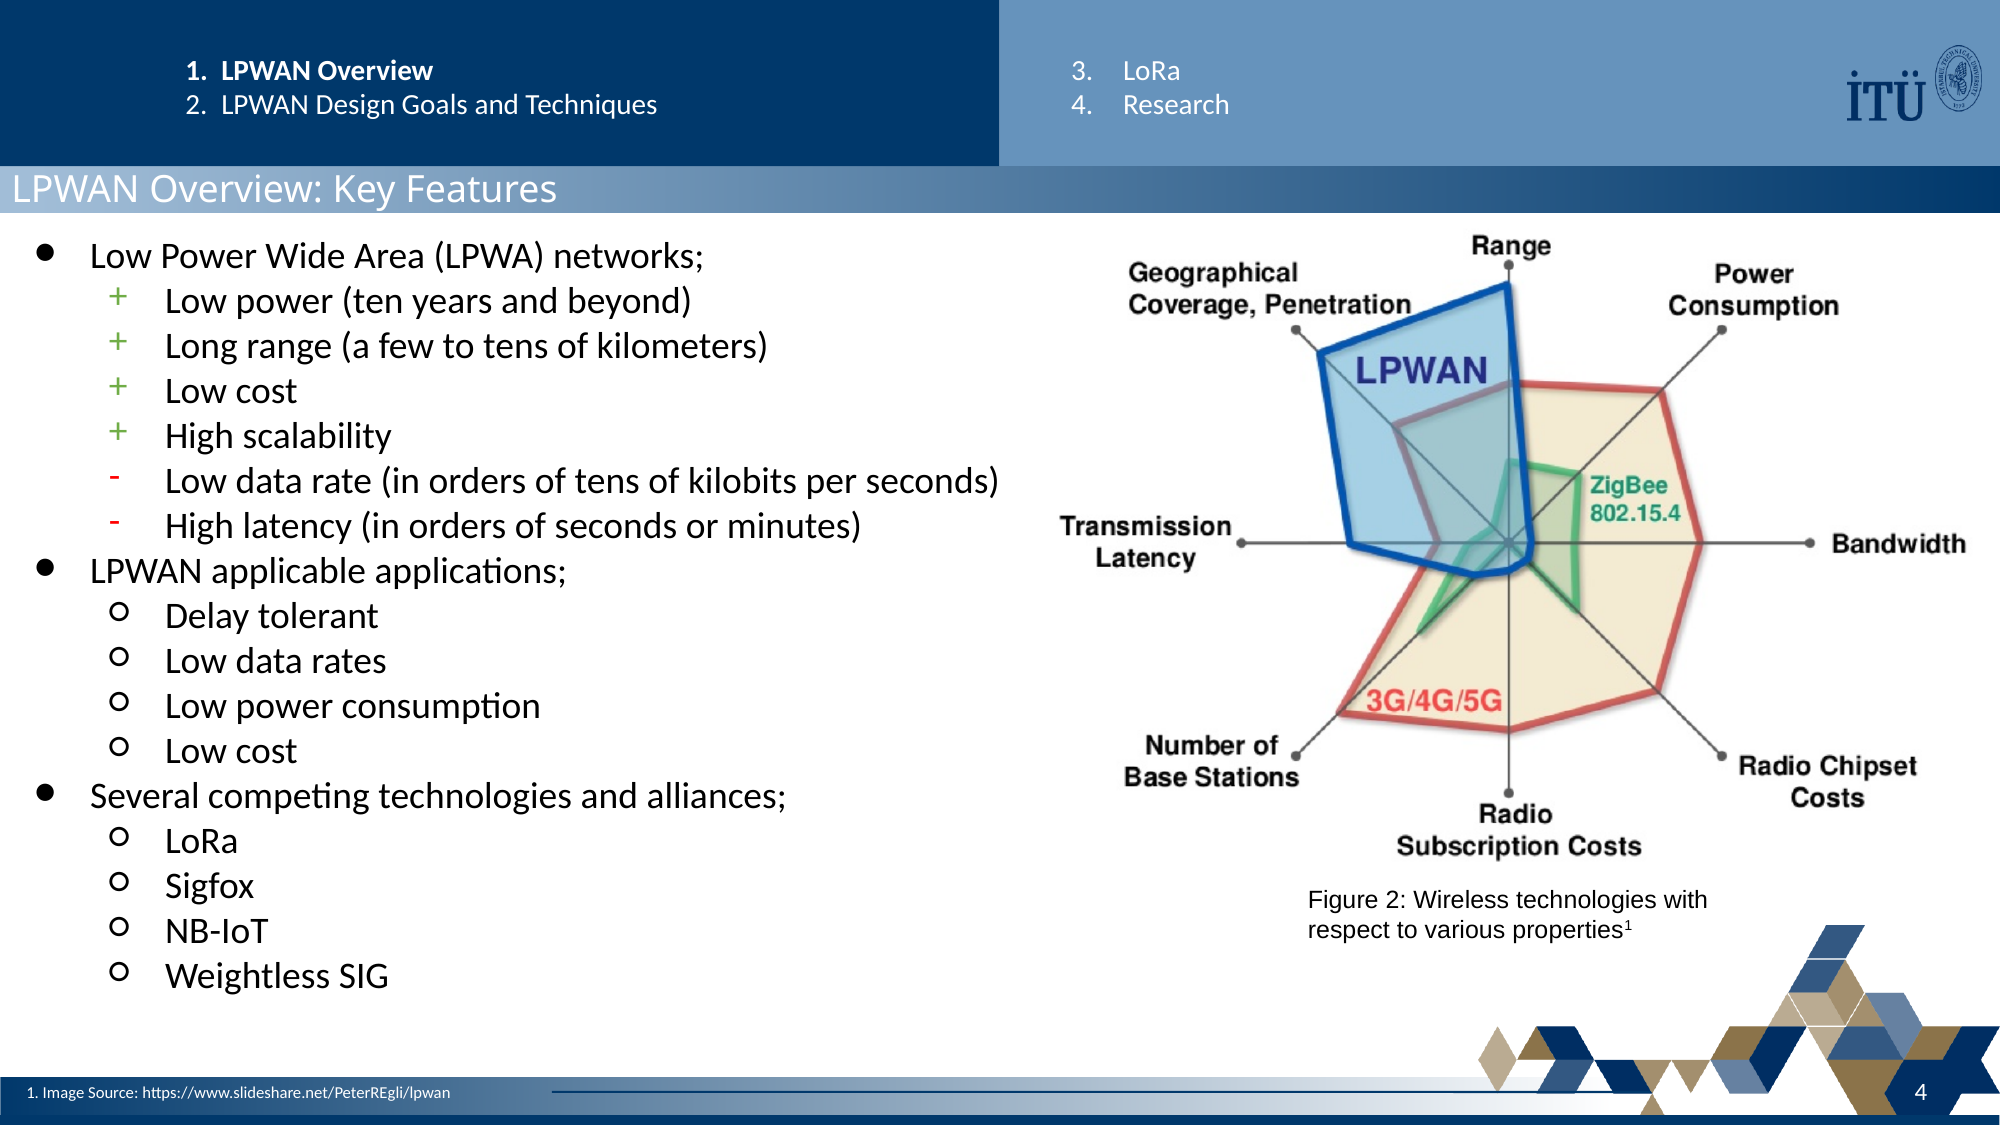

LoRa
Research
LPWAN Overview
LPWAN Design Goals and Techniques
# LPWAN Overview: Key Features
Low Power Wide Area (LPWA) networks;
Low power (ten years and beyond)
Long range (a few to tens of kilometers)
Low cost
High scalability
Low data rate (in orders of tens of kilobits per seconds)
High latency (in orders of seconds or minutes)
LPWAN applicable applications;
Delay tolerant
Low data rates
Low power consumption
Low cost
Several competing technologies and alliances;
LoRa
Sigfox
NB-IoT
Weightless SIG
Figure 2: Wireless technologies with respect to various properties1
1. Image Source: https://www.slideshare.net/PeterREgli/lpwan